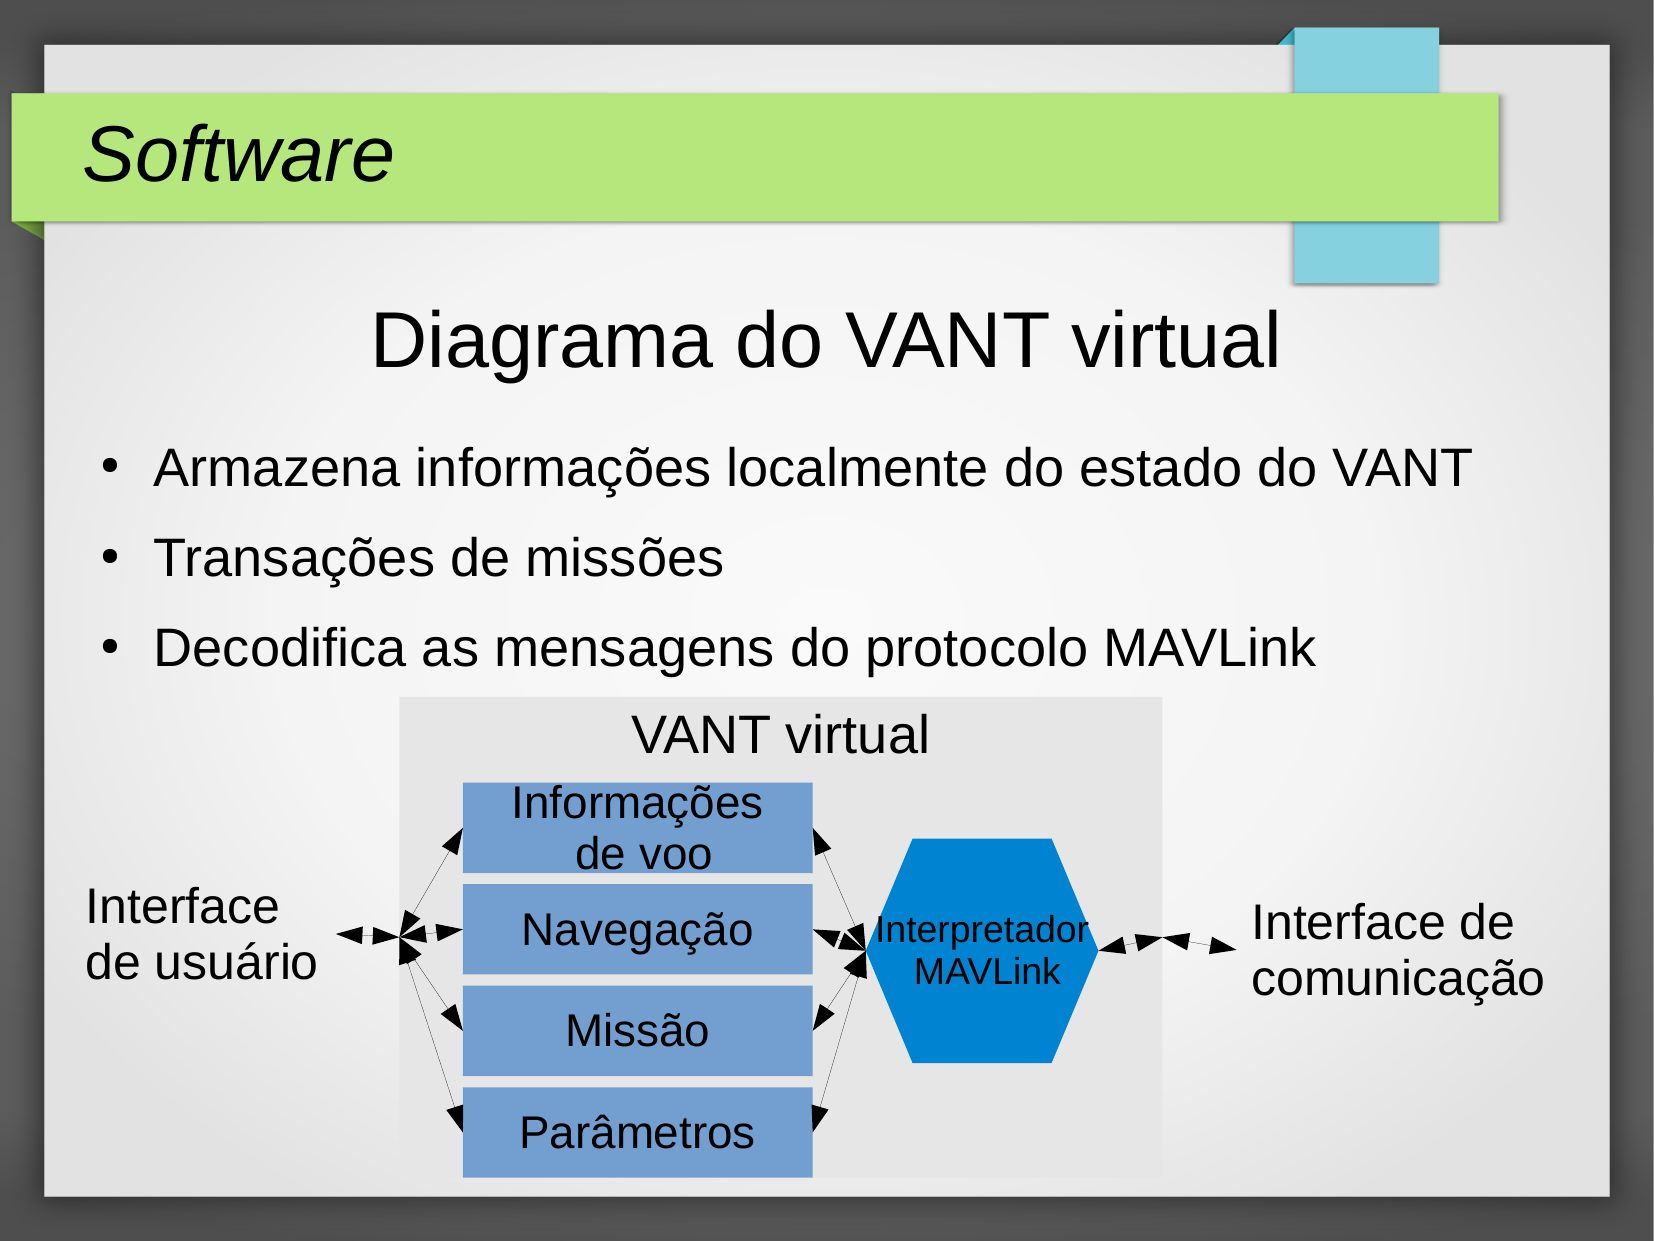

# Software
Diagrama do VANT virtual
Armazena informações localmente do estado do VANT
Transações de missões
Decodifica as mensagens do protocolo MAVLink
VANT virtual
Informações
 de voo
Interpretador
 MAVLink
Interface de usuário
Navegação
Interface de comunicação
Missão
Parâmetros